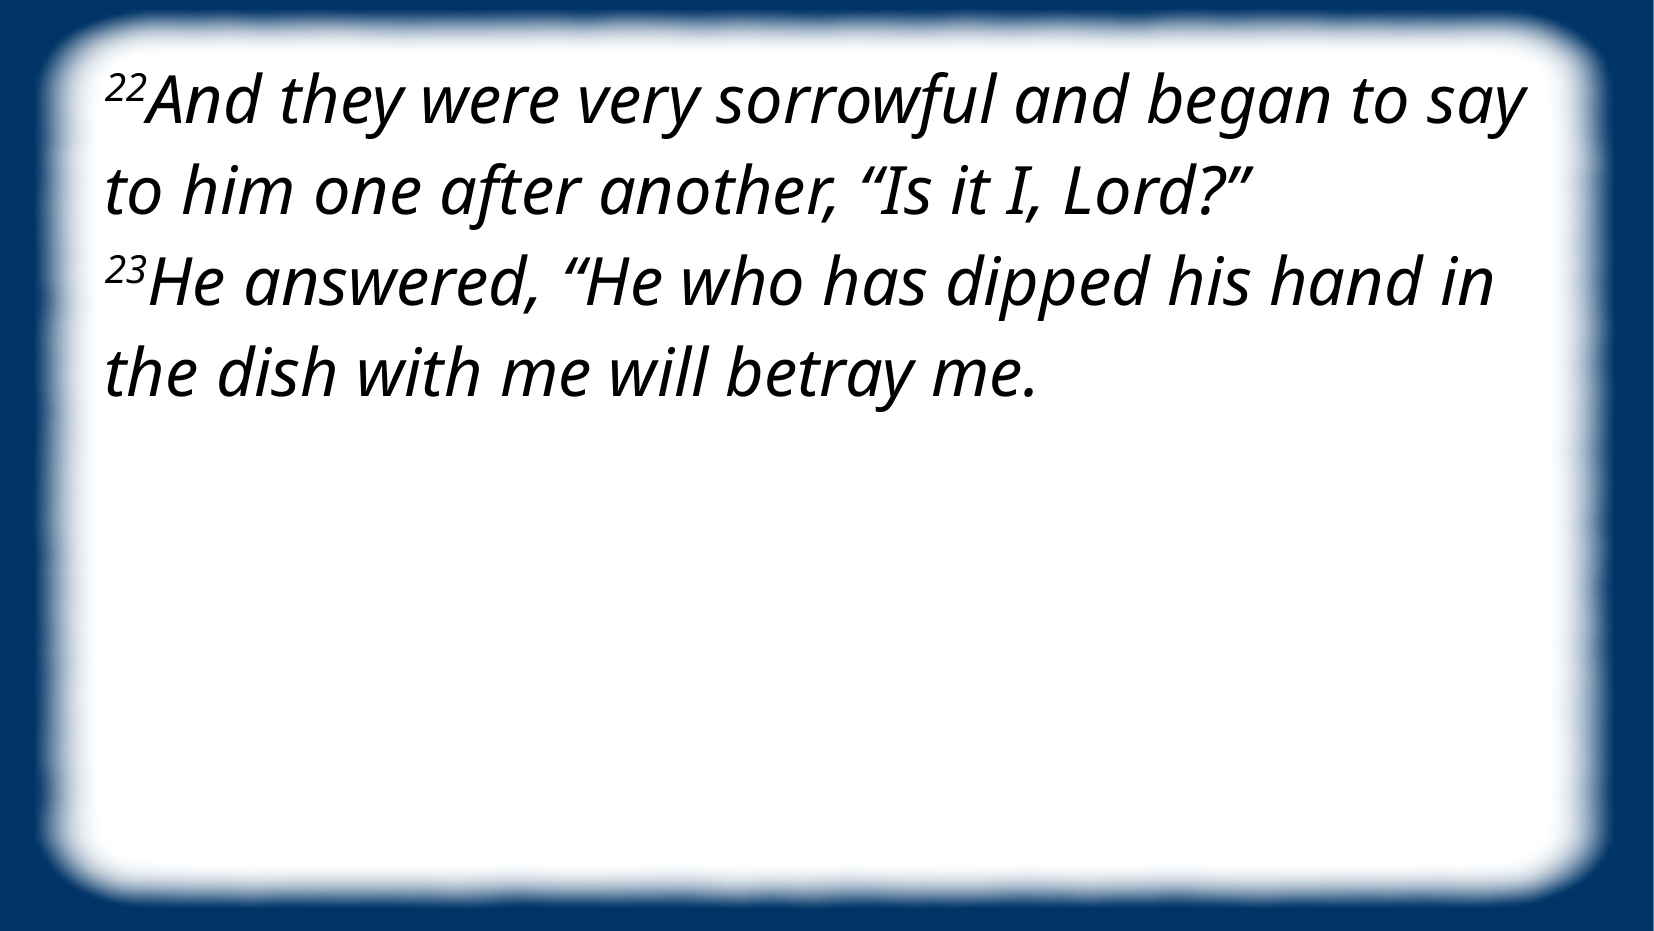

22And they were very sorrowful and began to say to him one after another, “Is it I, Lord?”
23He answered, “He who has dipped his hand in the dish with me will betray me.